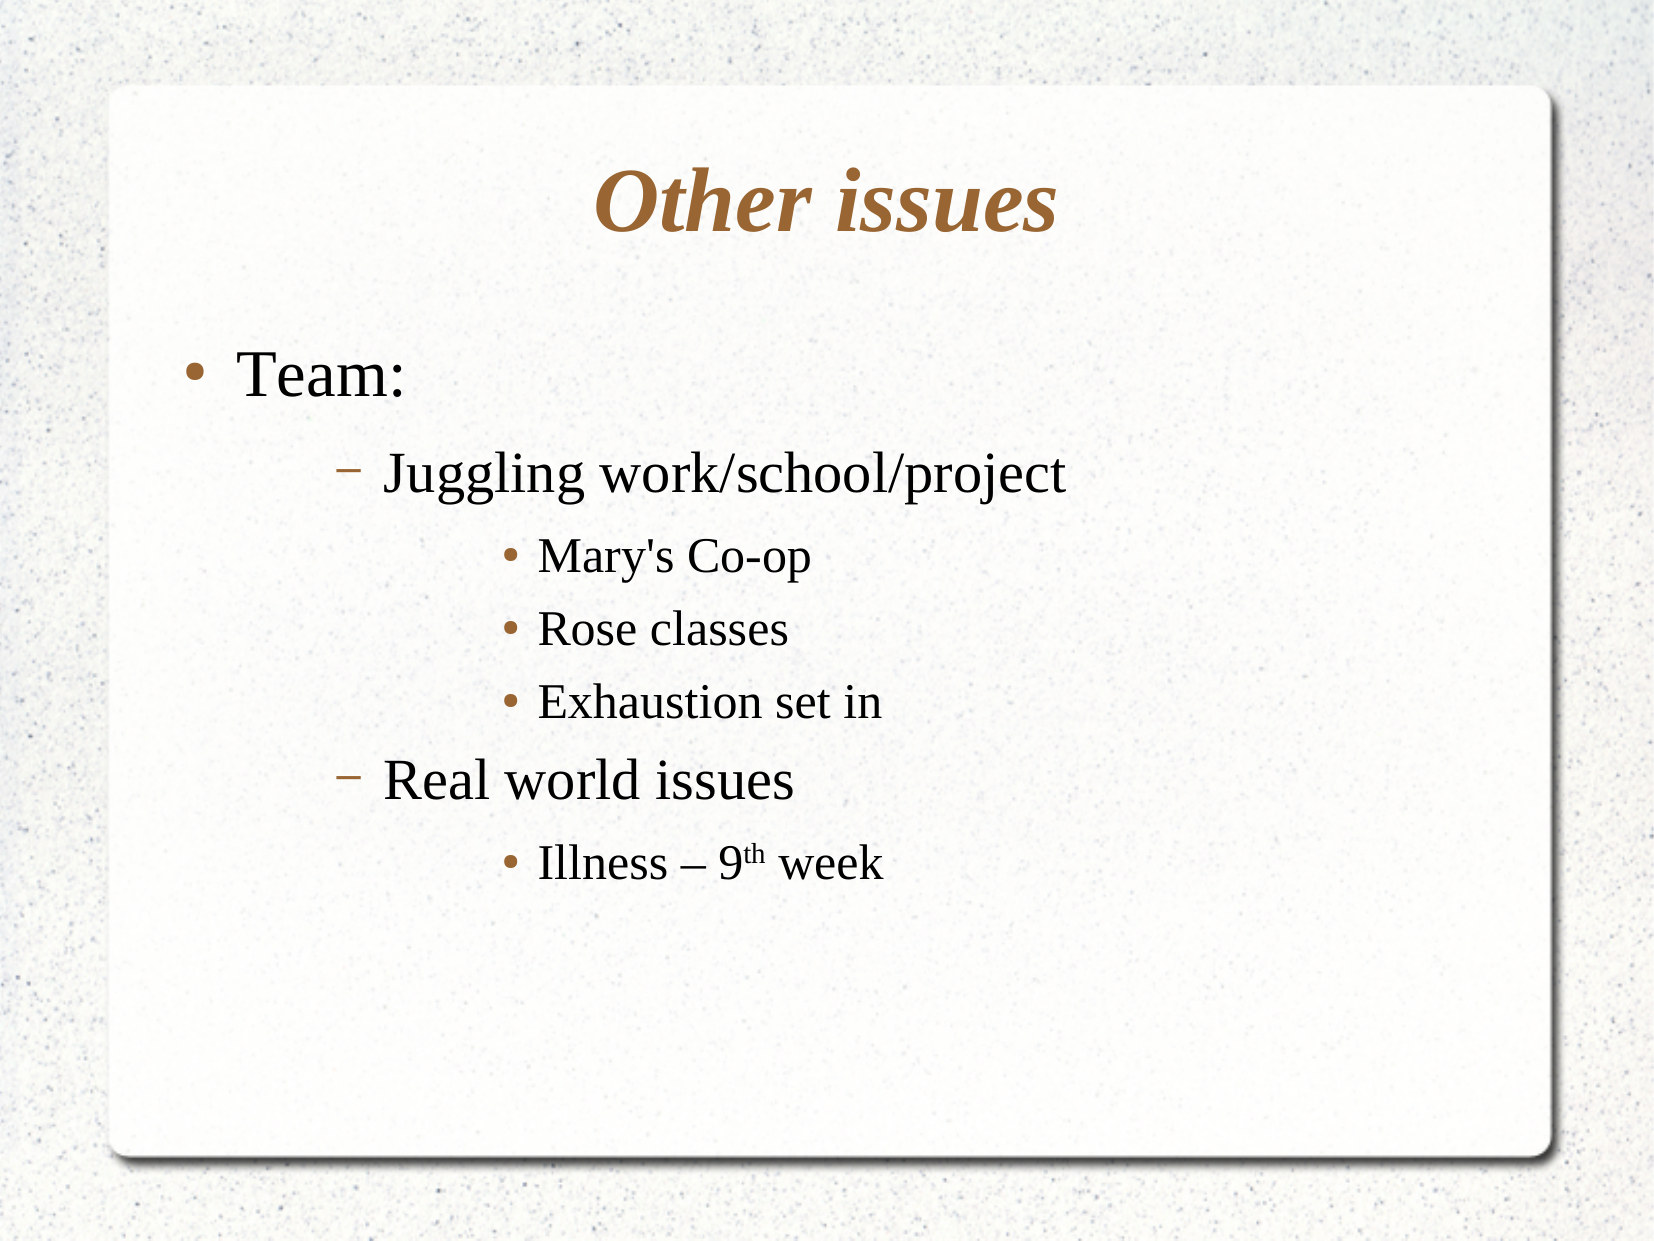

# Other issues
Team:
Juggling work/school/project
Mary's Co-op
Rose classes
Exhaustion set in
Real world issues
Illness – 9th week